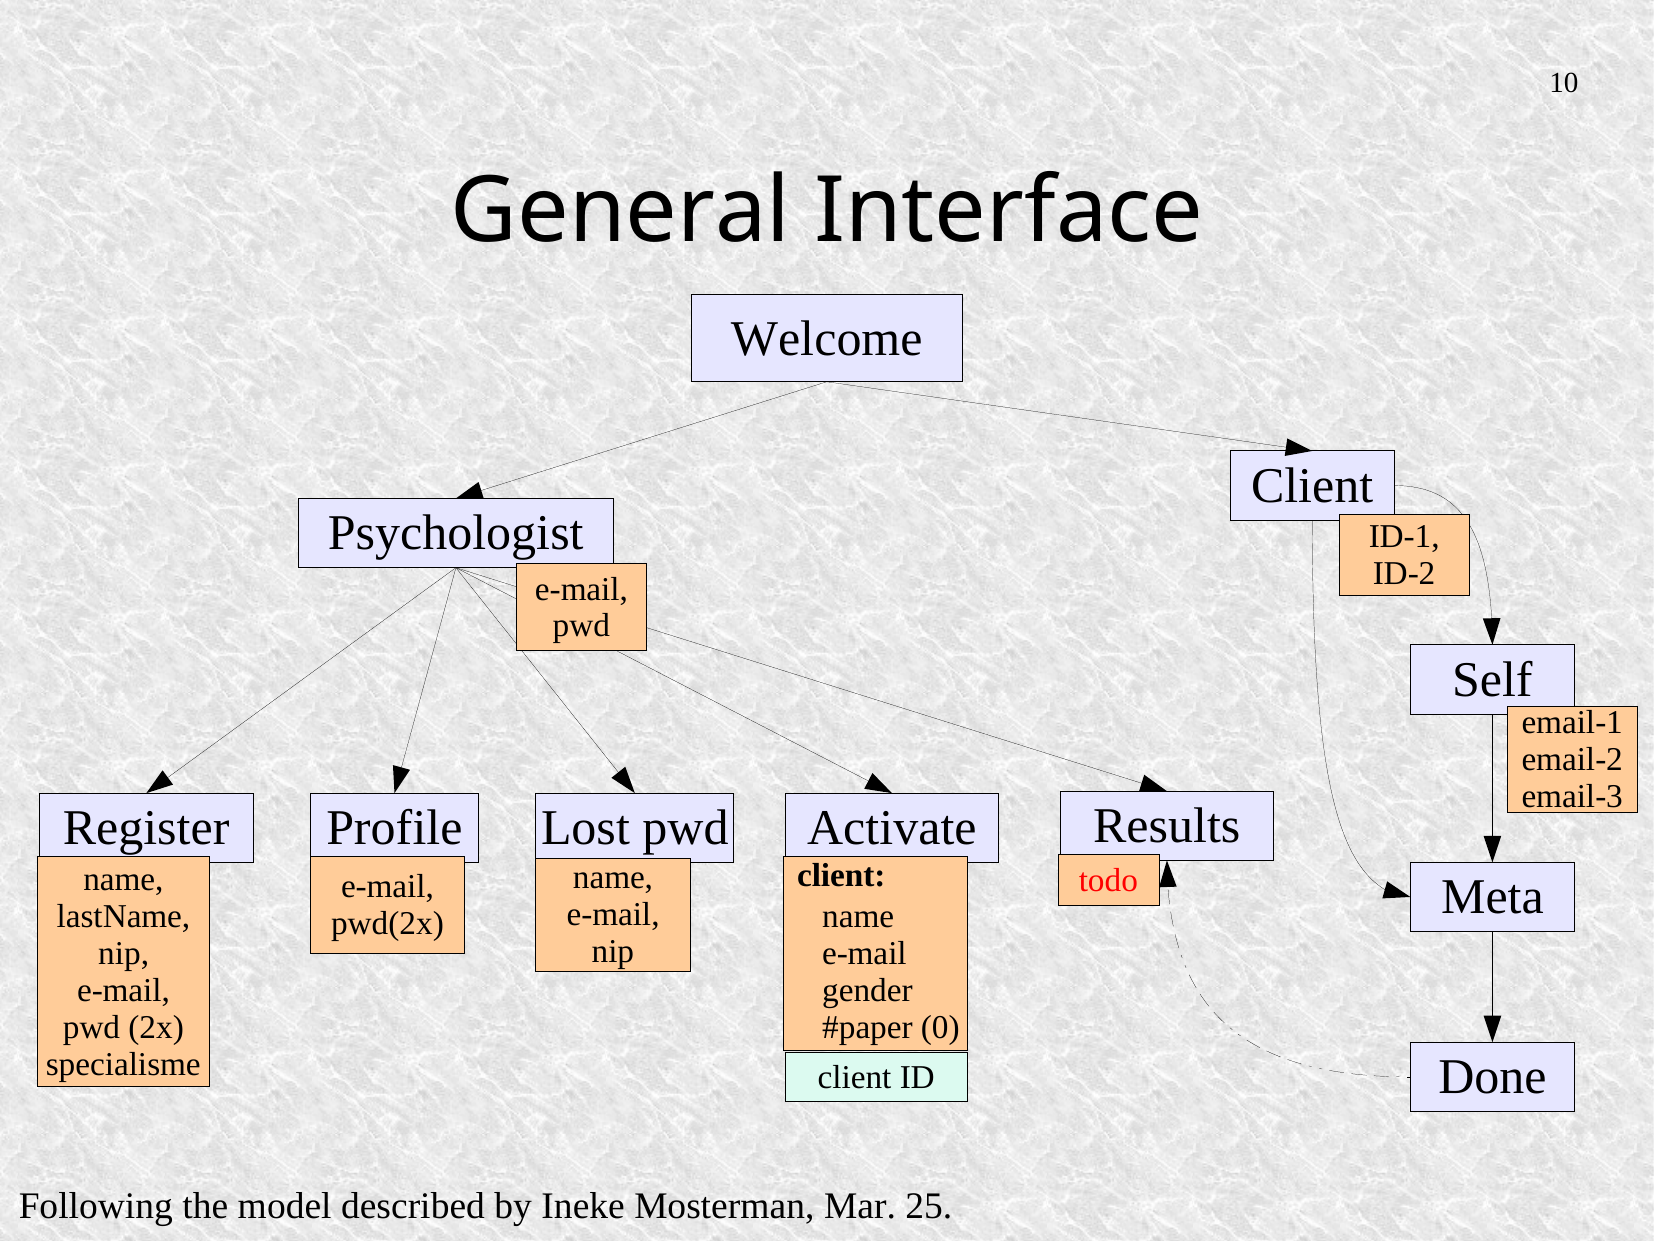

10
# General Interface
Welcome
Client
Psychologist
ID-1,
ID-2
e-mail,
pwd
Self
email-1
email-2
email-3
Results
Register
Profile
Lost pwd
Activate
client:
todo
name,
lastName,
nip,
e-mail,
pwd (2x)
specialisme
e-mail,
pwd(2x)
 name
 e-mail
 gender
 #paper (0)
name,
e-mail,
nip
Meta
Done
client ID
Following the model described by Ineke Mosterman, Mar. 25.